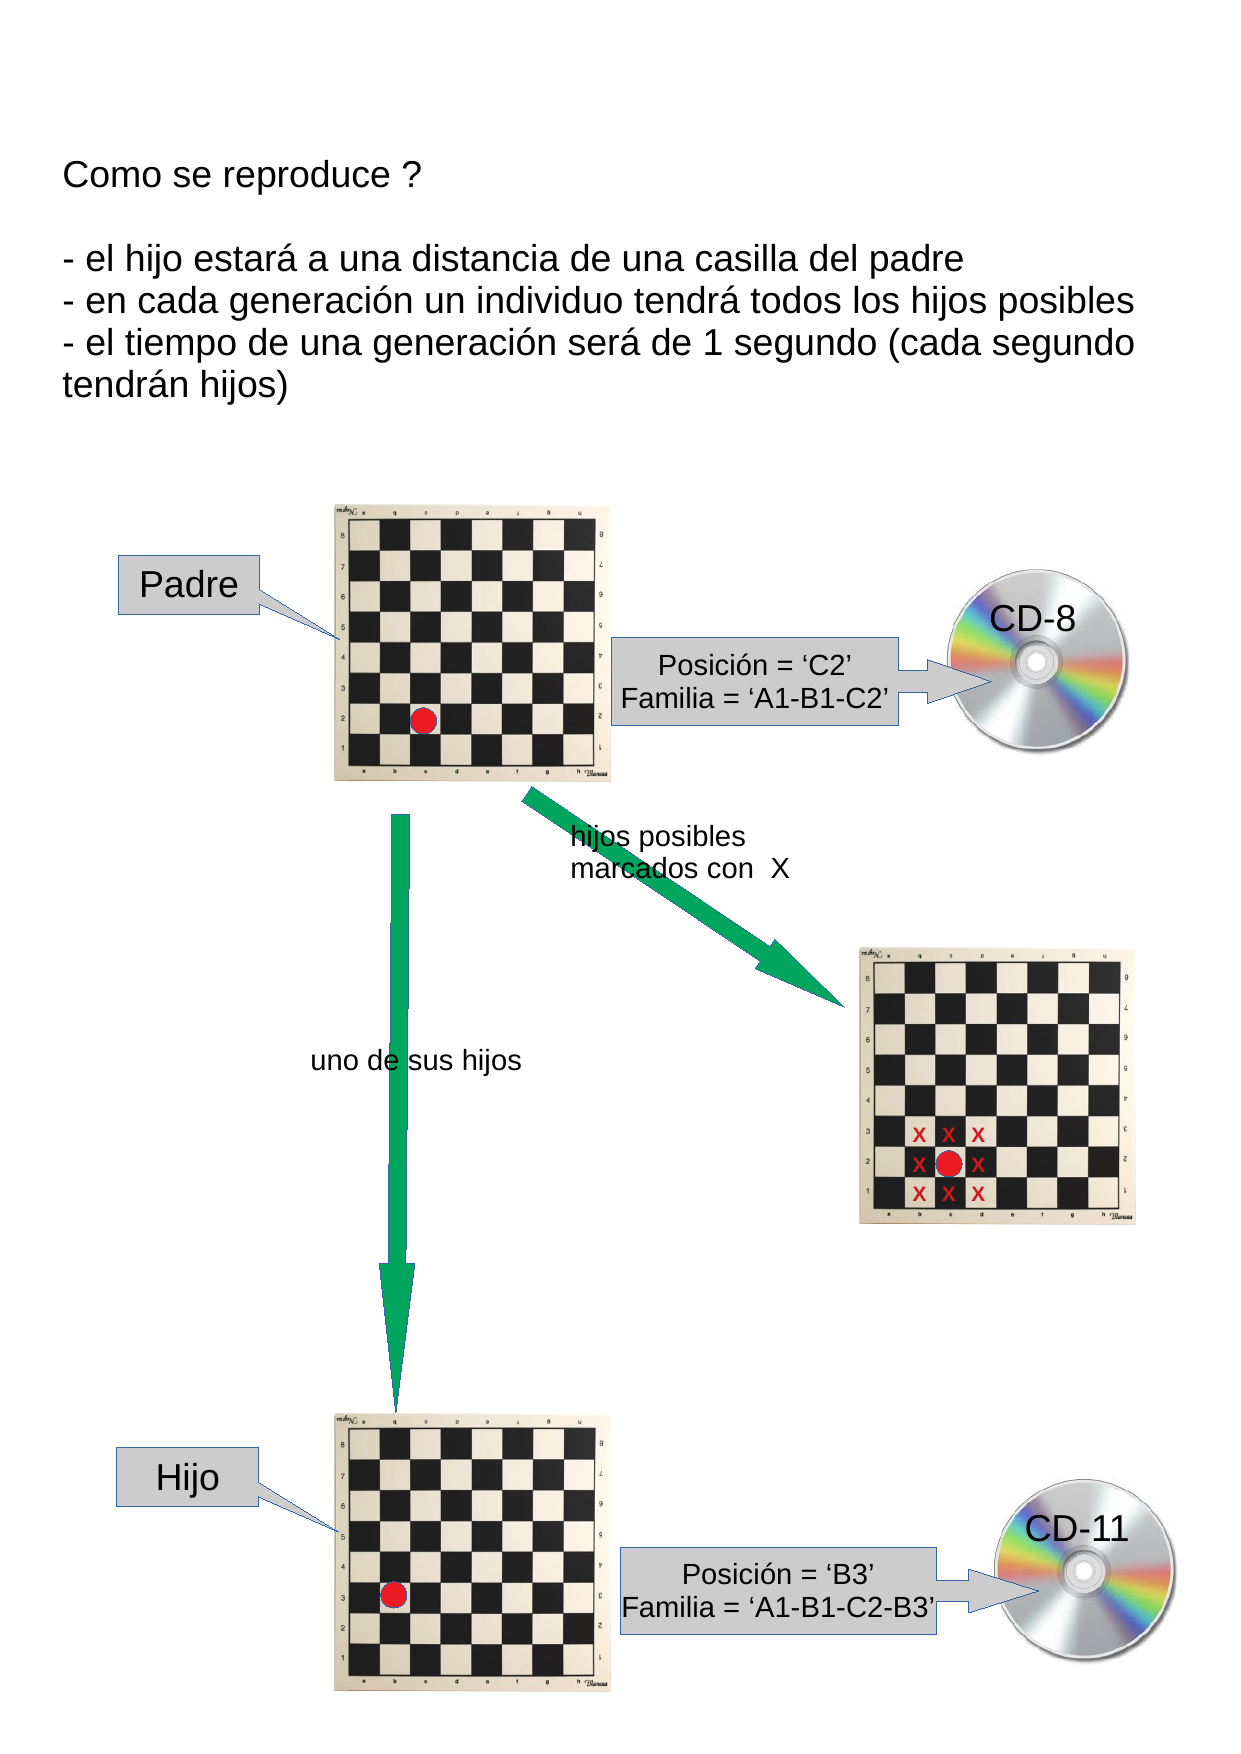

Como se reproduce ?
- el hijo estará a una distancia de una casilla del padre
- en cada generación un individuo tendrá todos los hijos posibles
- el tiempo de una generación será de 1 segundo (cada segundo tendrán hijos)
Padre
CD-8
Posición = ‘C2’
Familia = ‘A1-B1-C2’
hijos posibles marcados con X
uno de sus hijos
X
X
X
X
X
X
X
X
Hijo
CD-11
Posición = ‘B3’
Familia = ‘A1-B1-C2-B3’